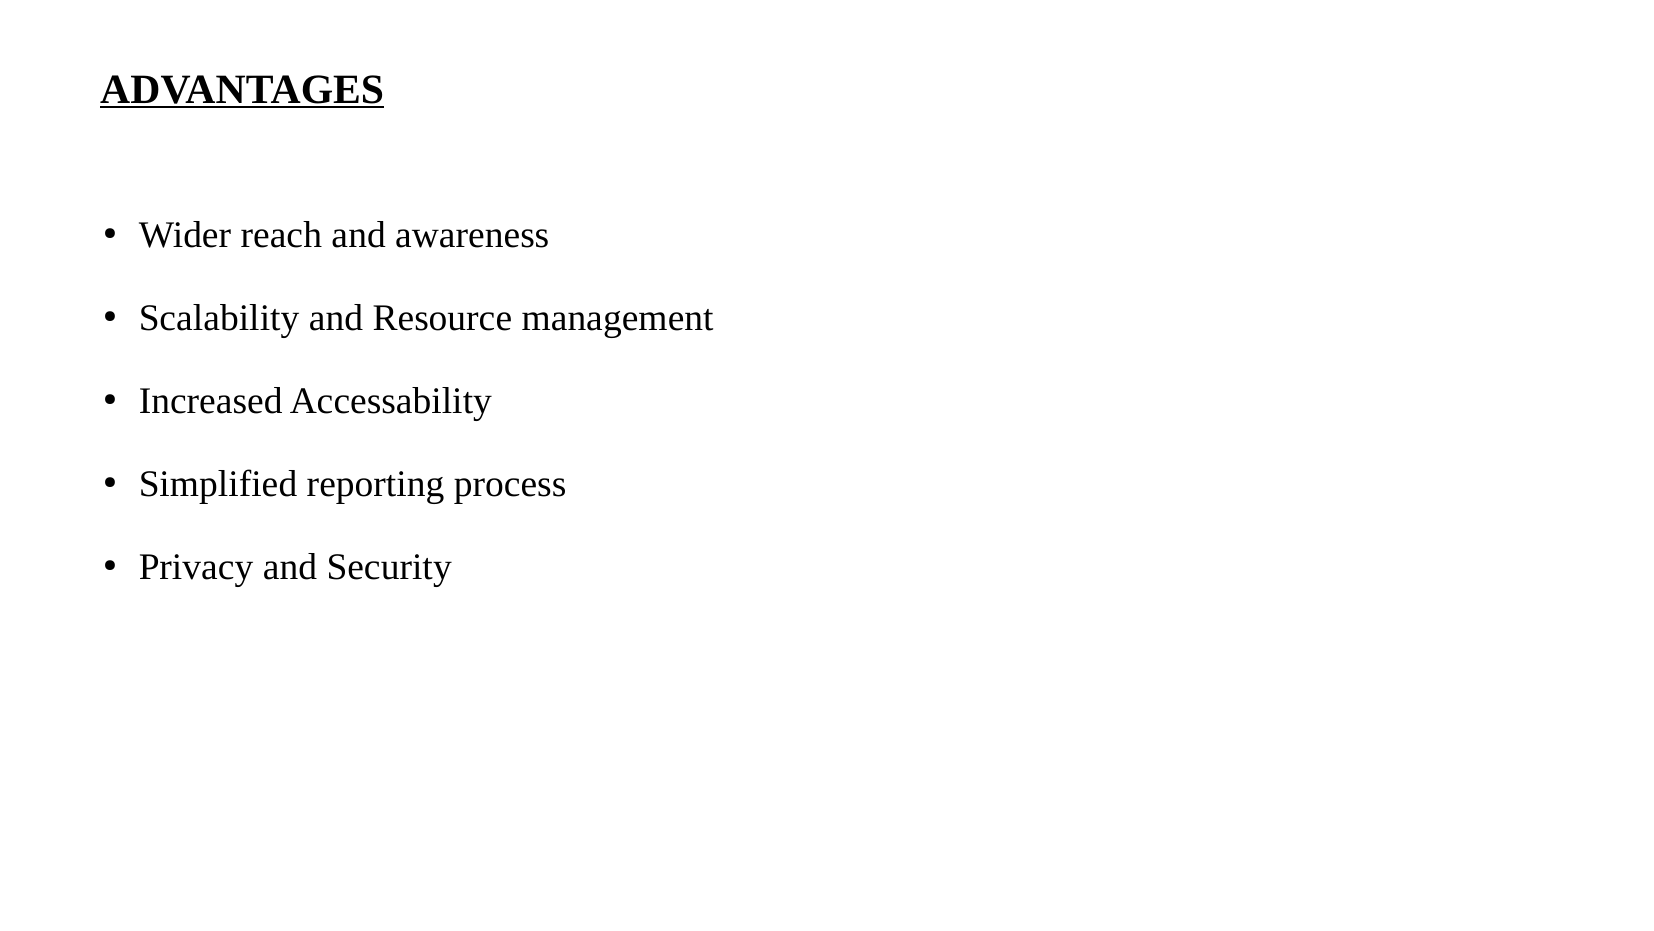

ADVANTAGES
Wider reach and awareness
Scalability and Resource management
Increased Accessability
Simplified reporting process
Privacy and Security